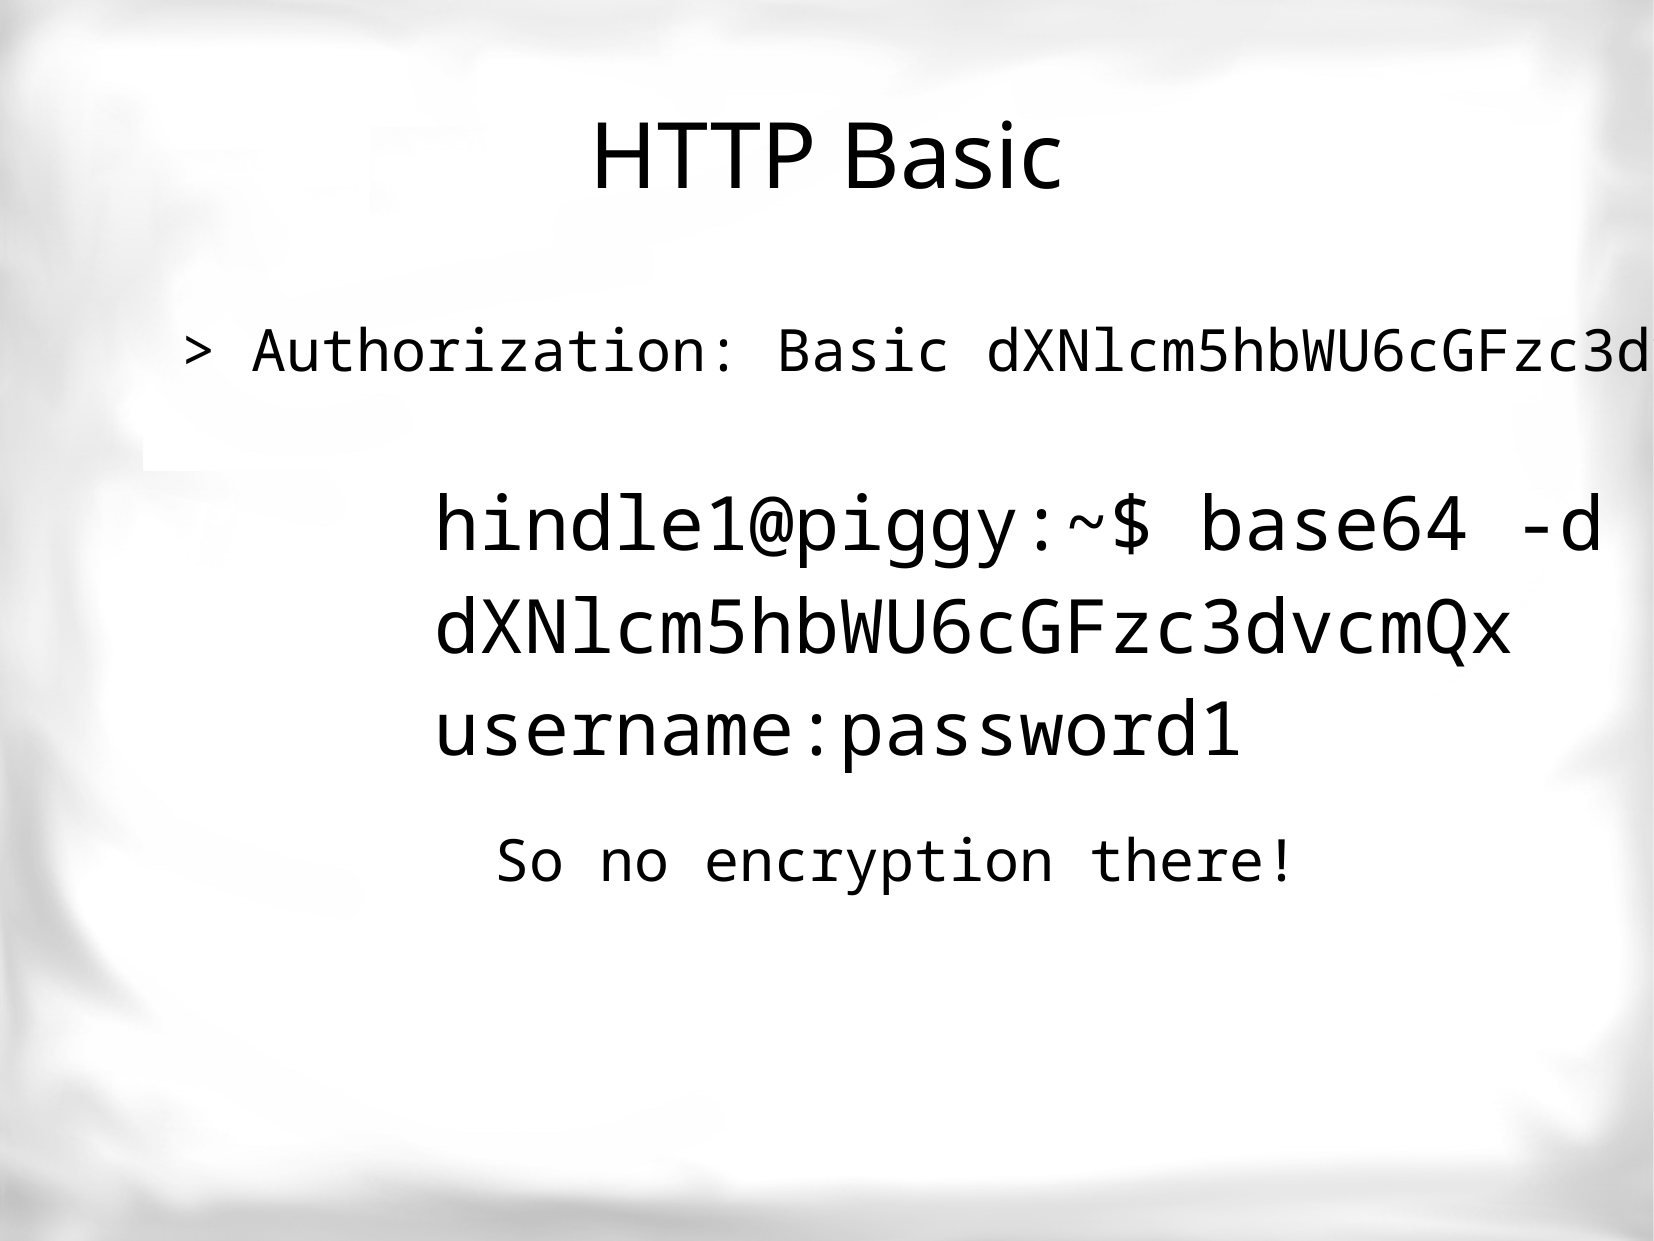

# HTTP Basic
> Authorization: Basic dXNlcm5hbWU6cGFzc3dvcmQx
hindle1@piggy:~$ base64 -d
dXNlcm5hbWU6cGFzc3dvcmQx
username:password1
So no encryption there!